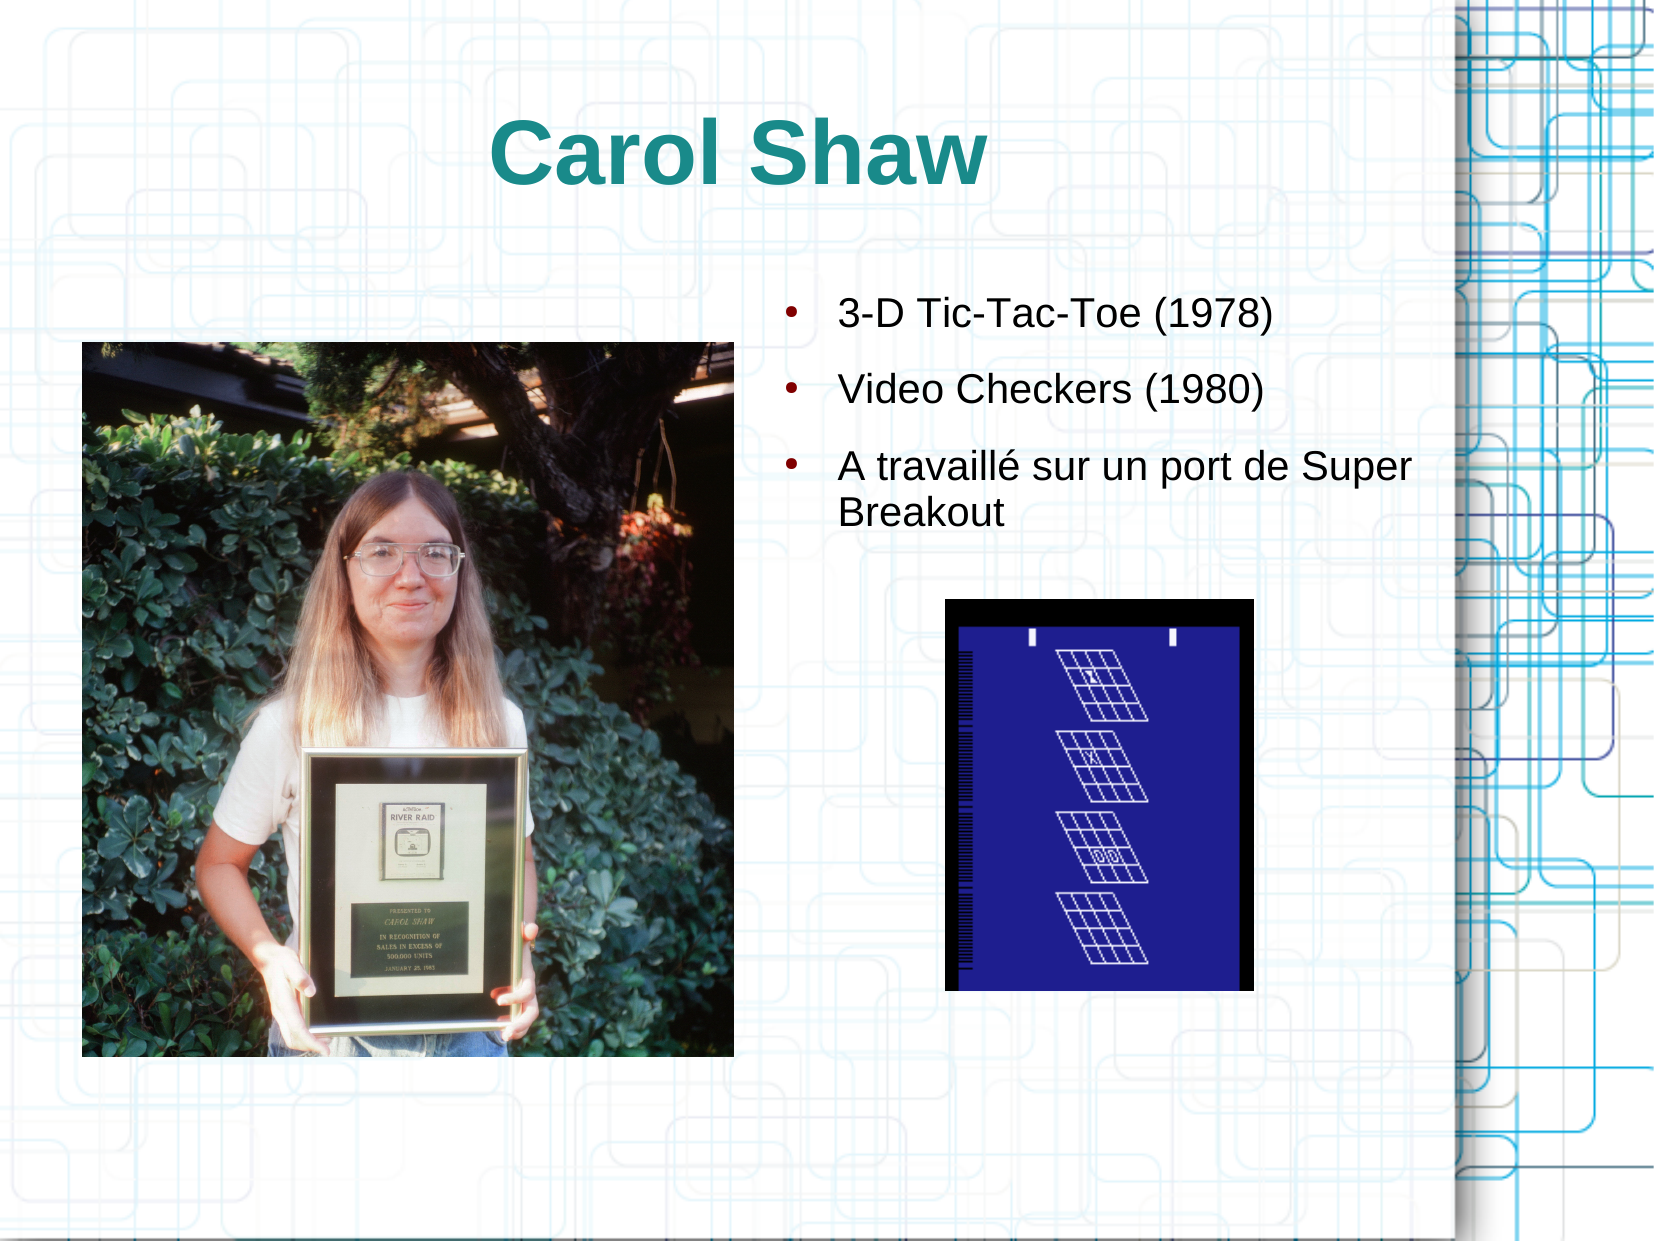

# Carol Shaw
3-D Tic-Tac-Toe (1978)
Video Checkers (1980)
A travaillé sur un port de Super Breakout